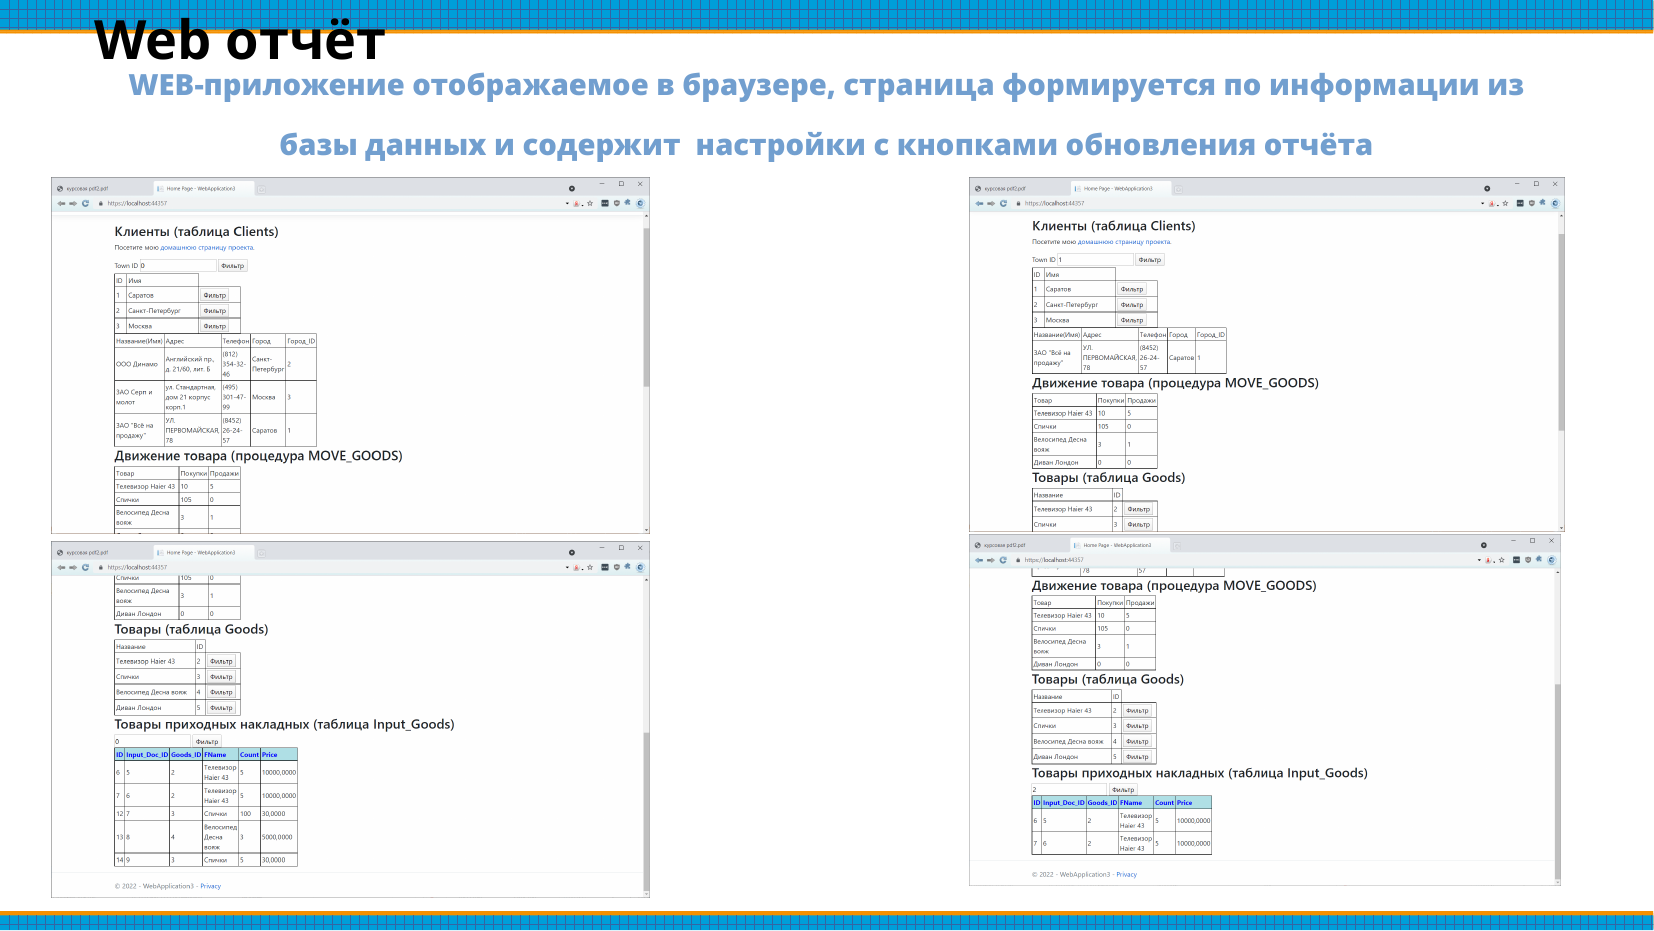

Web отчёт
# WEB-приложение отображаемое в браузере, страница формируется по информации из базы данных и содержит настройки с кнопками обновления отчёта